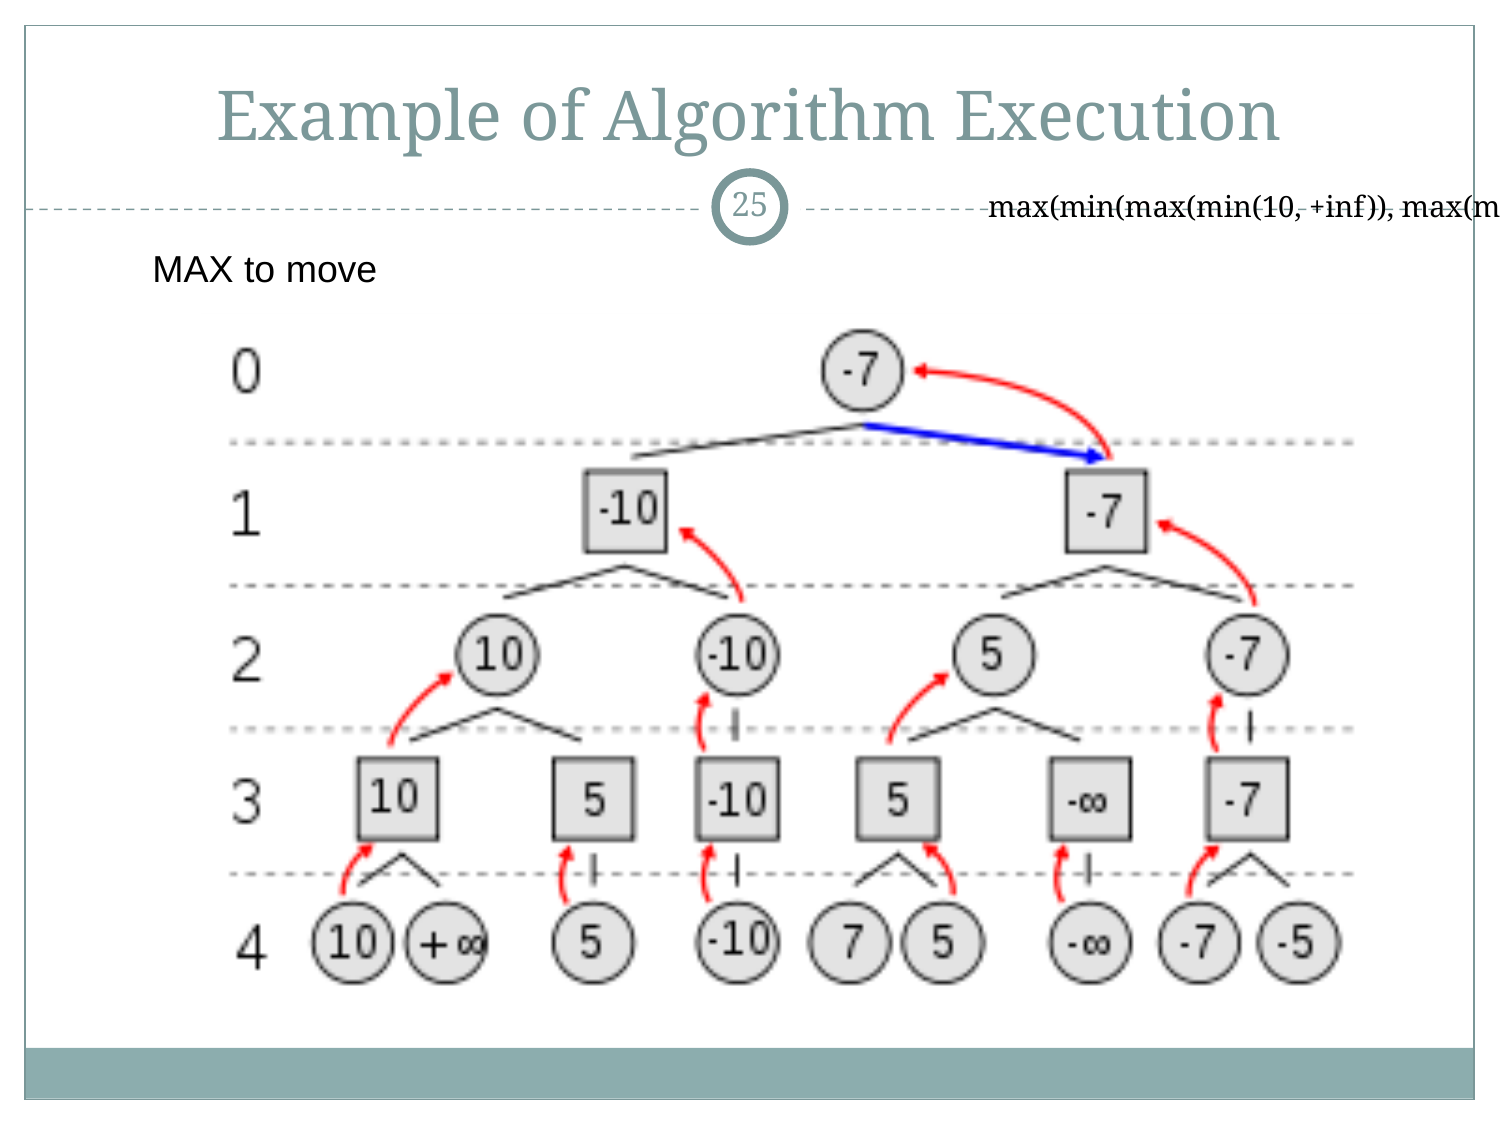

# Example of Algorithm Execution
max(min(max(min(10, +inf)), max(min())), min(max(min()), max(min())))
MAX to move